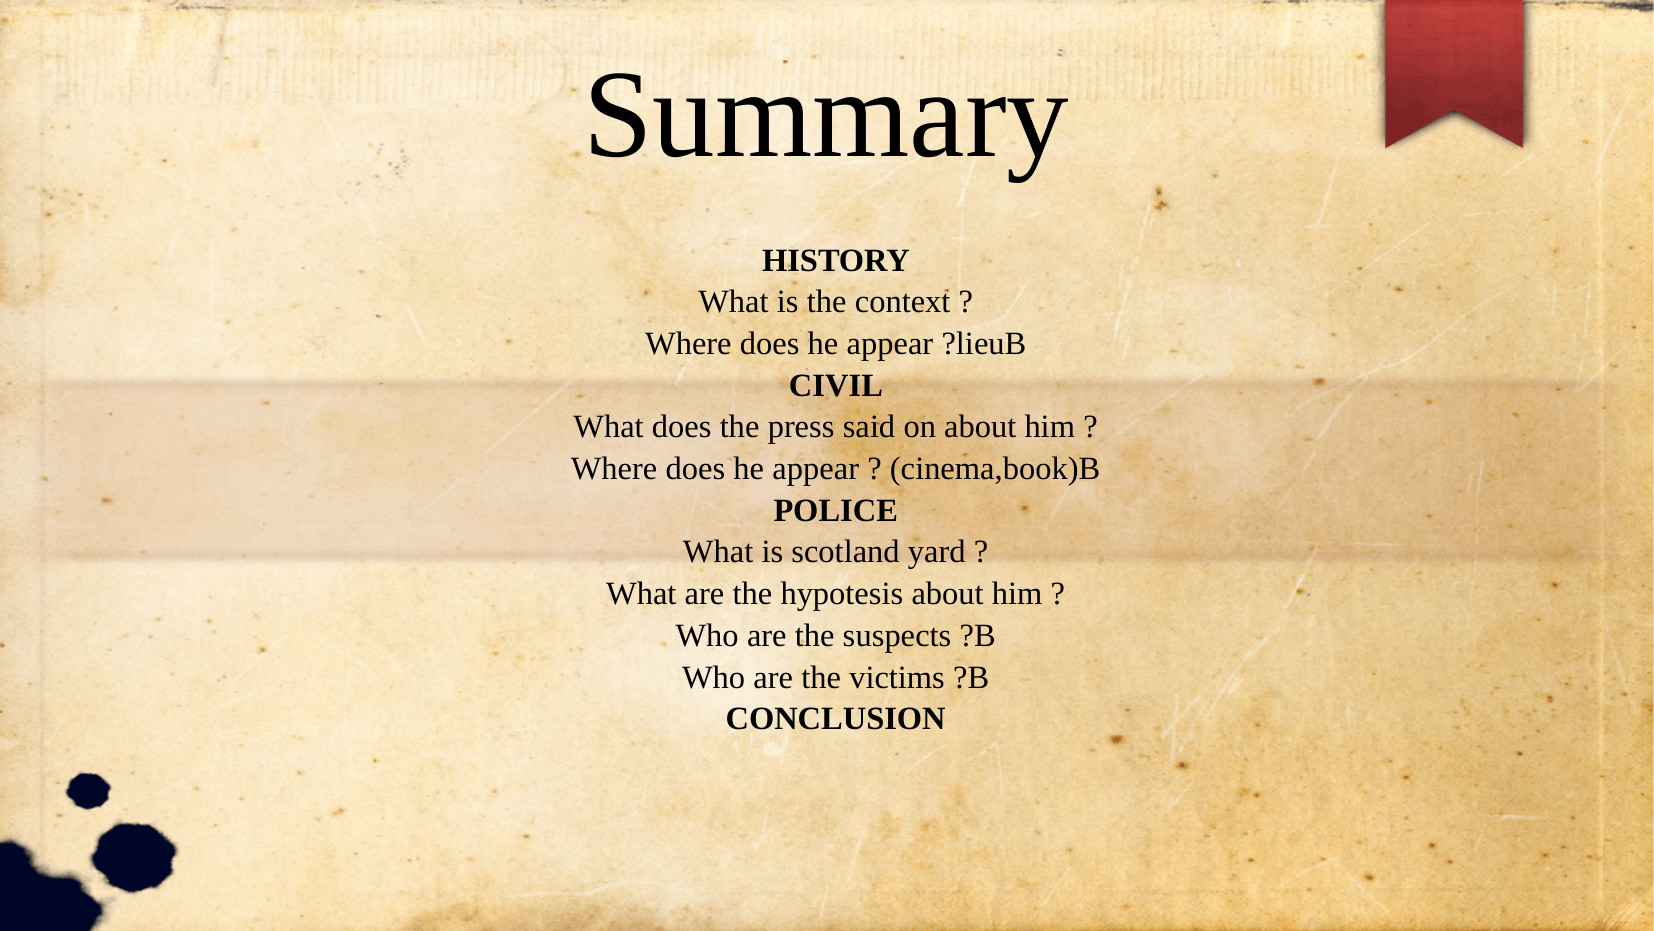

# Summary
HISTORY
What is the context ?
Where does he appear ?lieuB
CIVIL
What does the press said on about him ?
Where does he appear ? (cinema,book)B
POLICE
What is scotland yard ?
What are the hypotesis about him ?
Who are the suspects ?B
Who are the victims ?B
CONCLUSION